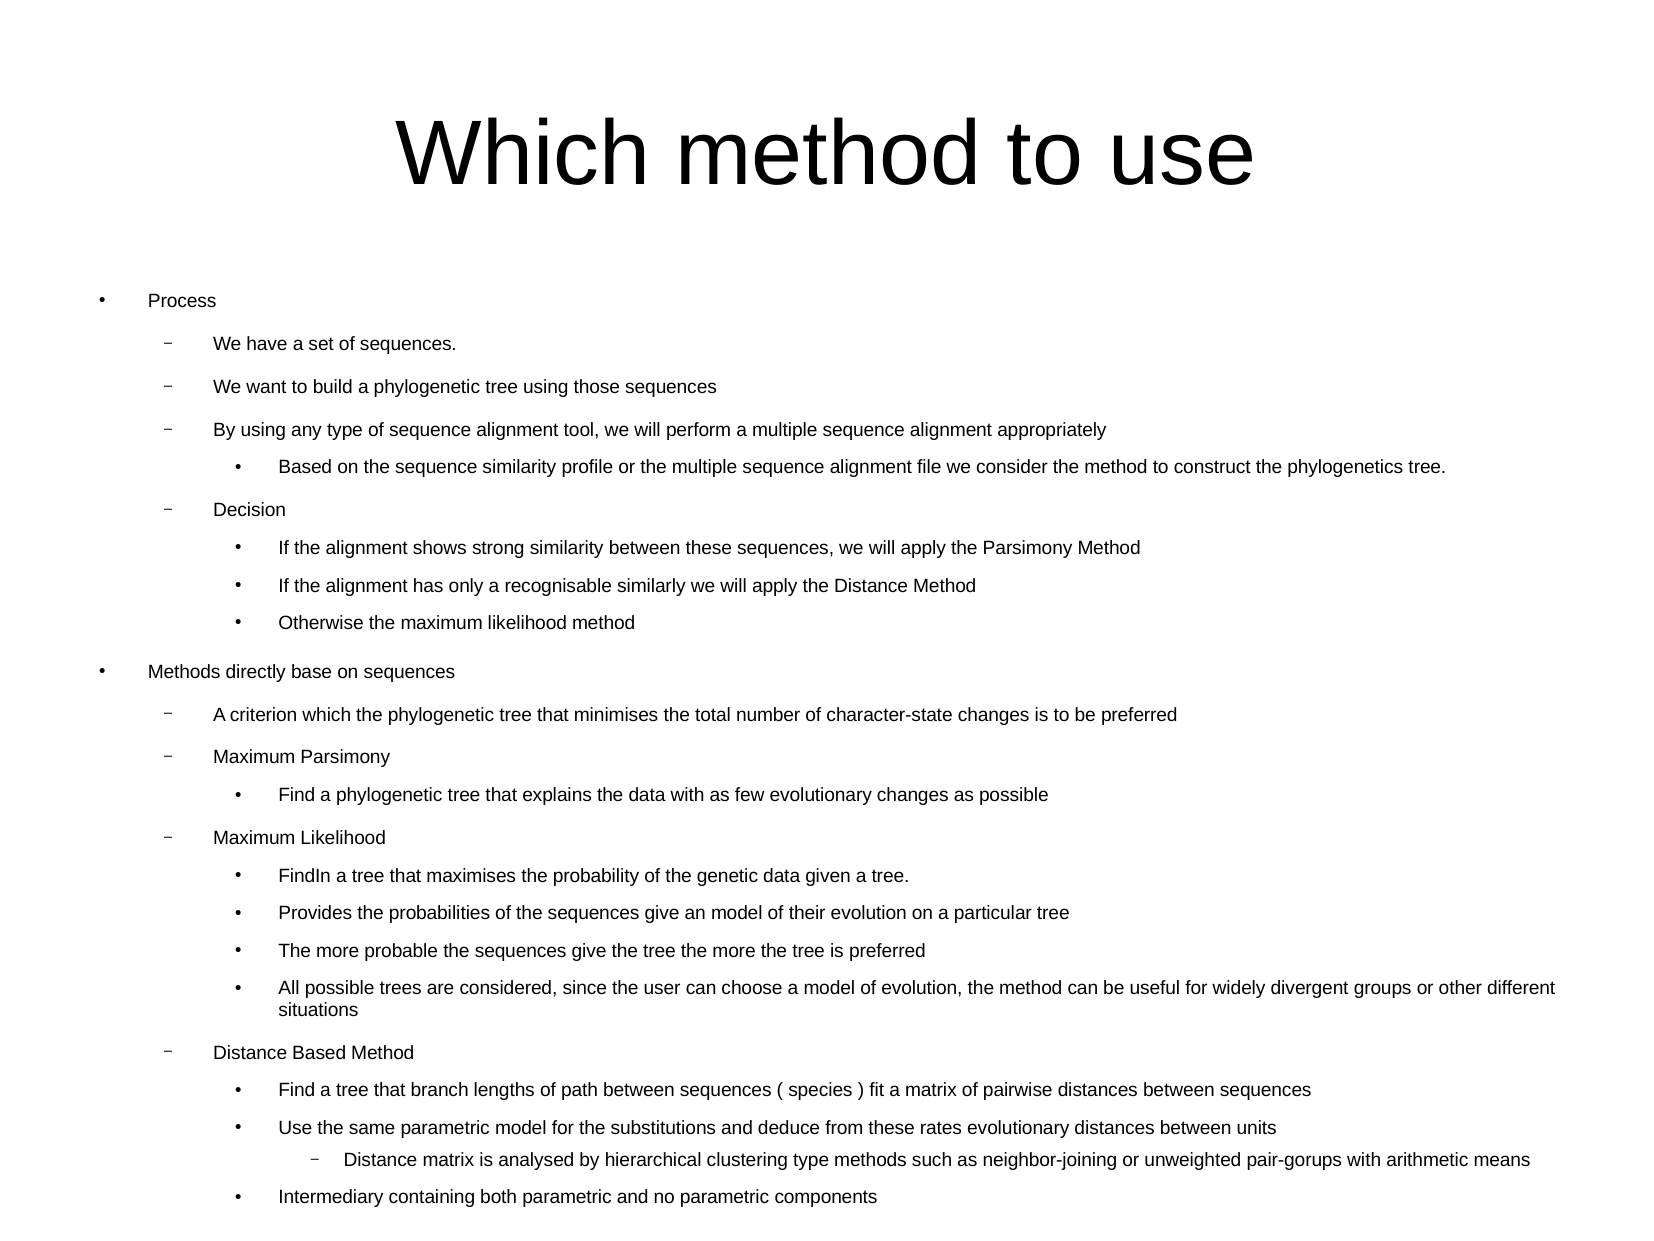

# Which method to use
Process
We have a set of sequences.
We want to build a phylogenetic tree using those sequences
By using any type of sequence alignment tool, we will perform a multiple sequence alignment appropriately
Based on the sequence similarity profile or the multiple sequence alignment file we consider the method to construct the phylogenetics tree.
Decision
If the alignment shows strong similarity between these sequences, we will apply the Parsimony Method
If the alignment has only a recognisable similarly we will apply the Distance Method
Otherwise the maximum likelihood method
Methods directly base on sequences
A criterion which the phylogenetic tree that minimises the total number of character-state changes is to be preferred
Maximum Parsimony
Find a phylogenetic tree that explains the data with as few evolutionary changes as possible
Maximum Likelihood
FindIn a tree that maximises the probability of the genetic data given a tree.
Provides the probabilities of the sequences give an model of their evolution on a particular tree
The more probable the sequences give the tree the more the tree is preferred
All possible trees are considered, since the user can choose a model of evolution, the method can be useful for widely divergent groups or other different situations
Distance Based Method
Find a tree that branch lengths of path between sequences ( species ) fit a matrix of pairwise distances between sequences
Use the same parametric model for the substitutions and deduce from these rates evolutionary distances between units
Distance matrix is analysed by hierarchical clustering type methods such as neighbor-joining or unweighted pair-gorups with arithmetic means
Intermediary containing both parametric and no parametric components